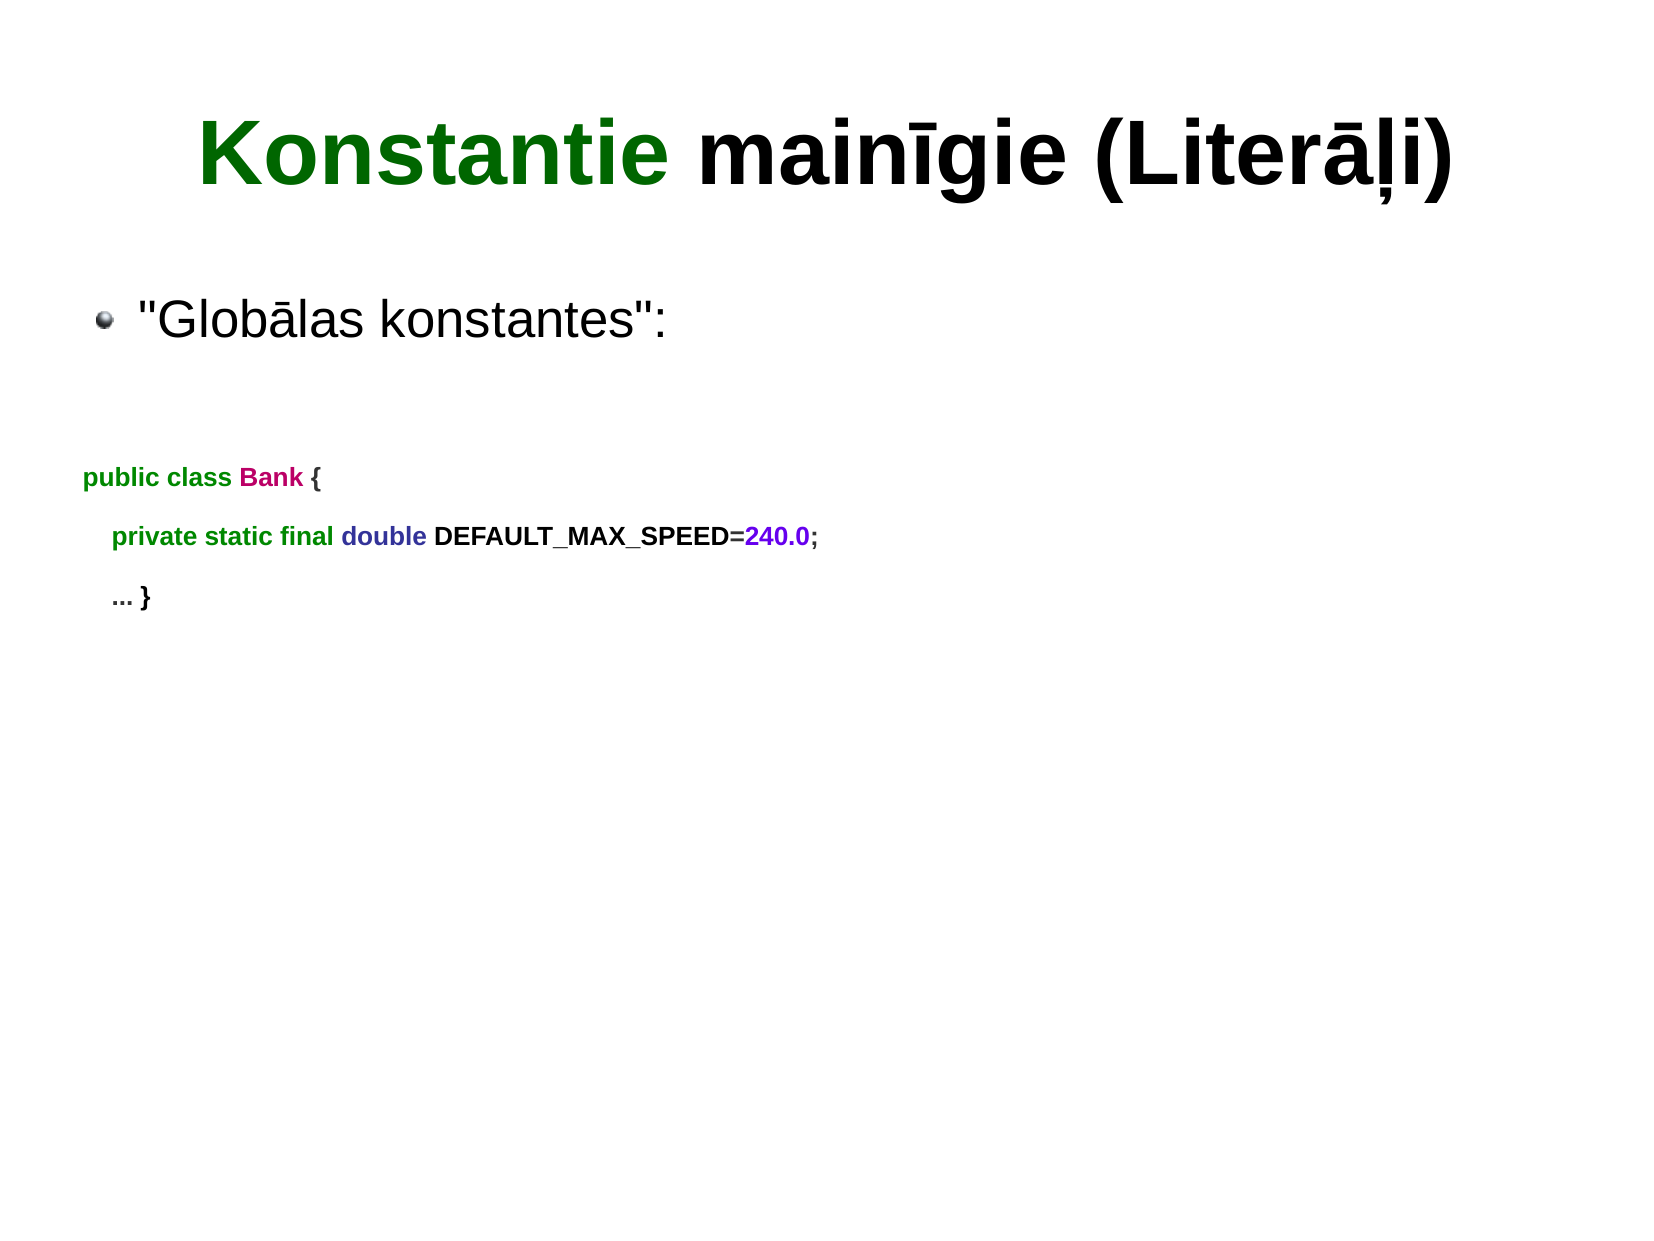

# Konstantie mainīgie (Literāļi)
"Globālas konstantes":
public class Bank {
 private static final double DEFAULT_MAX_SPEED=240.0;
 ... }